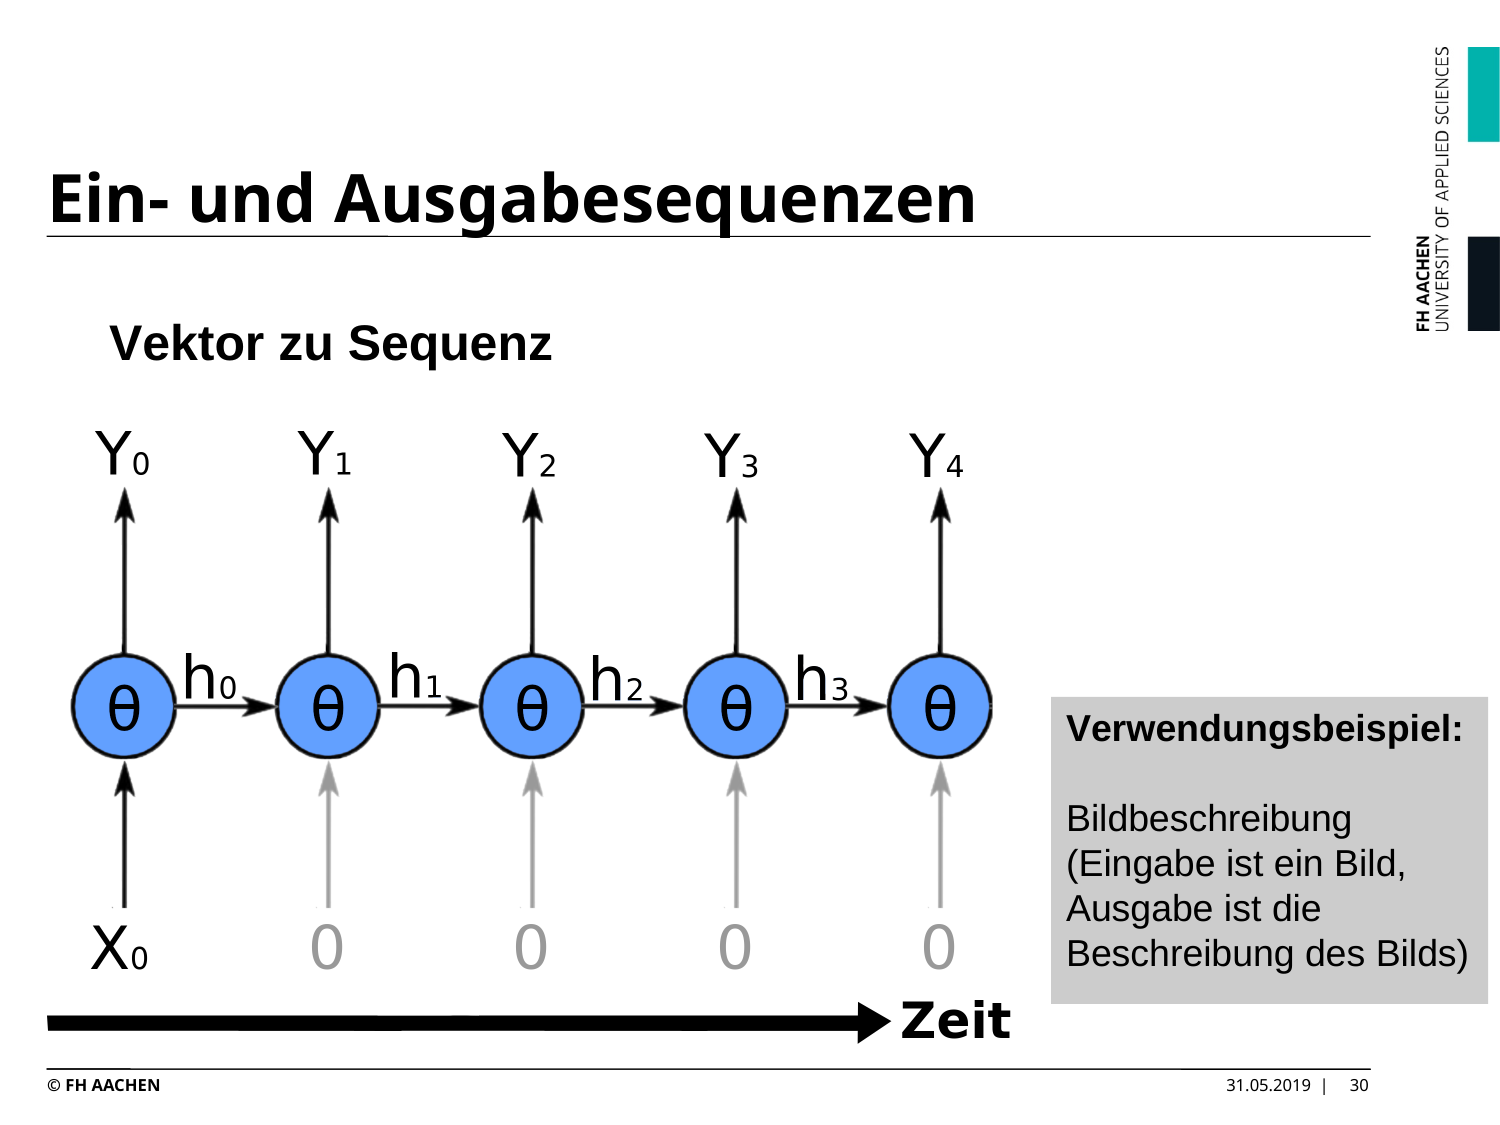

# Ein- und Ausgabesequenzen
Vektor zu Sequenz
Verwendungsbeispiel:
Bildbeschreibung (Eingabe ist ein Bild, Ausgabe ist die Beschreibung des Bilds)
31.05.2019
30